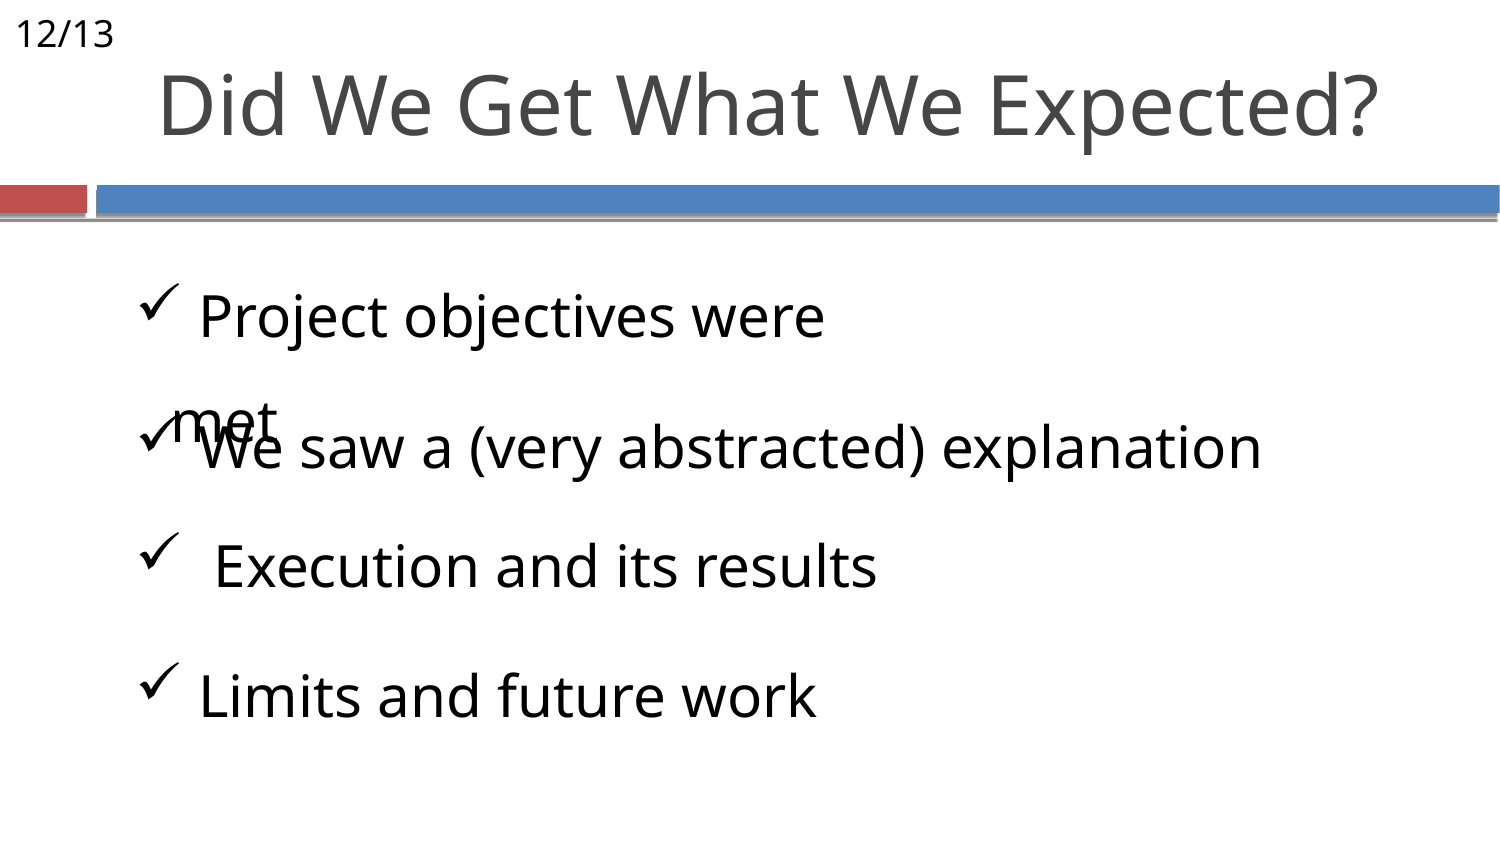

12/13
Did We Get What We Expected?
 Project objectives were met
 We saw a (very abstracted) explanation
 Execution and its results
 Limits and future work